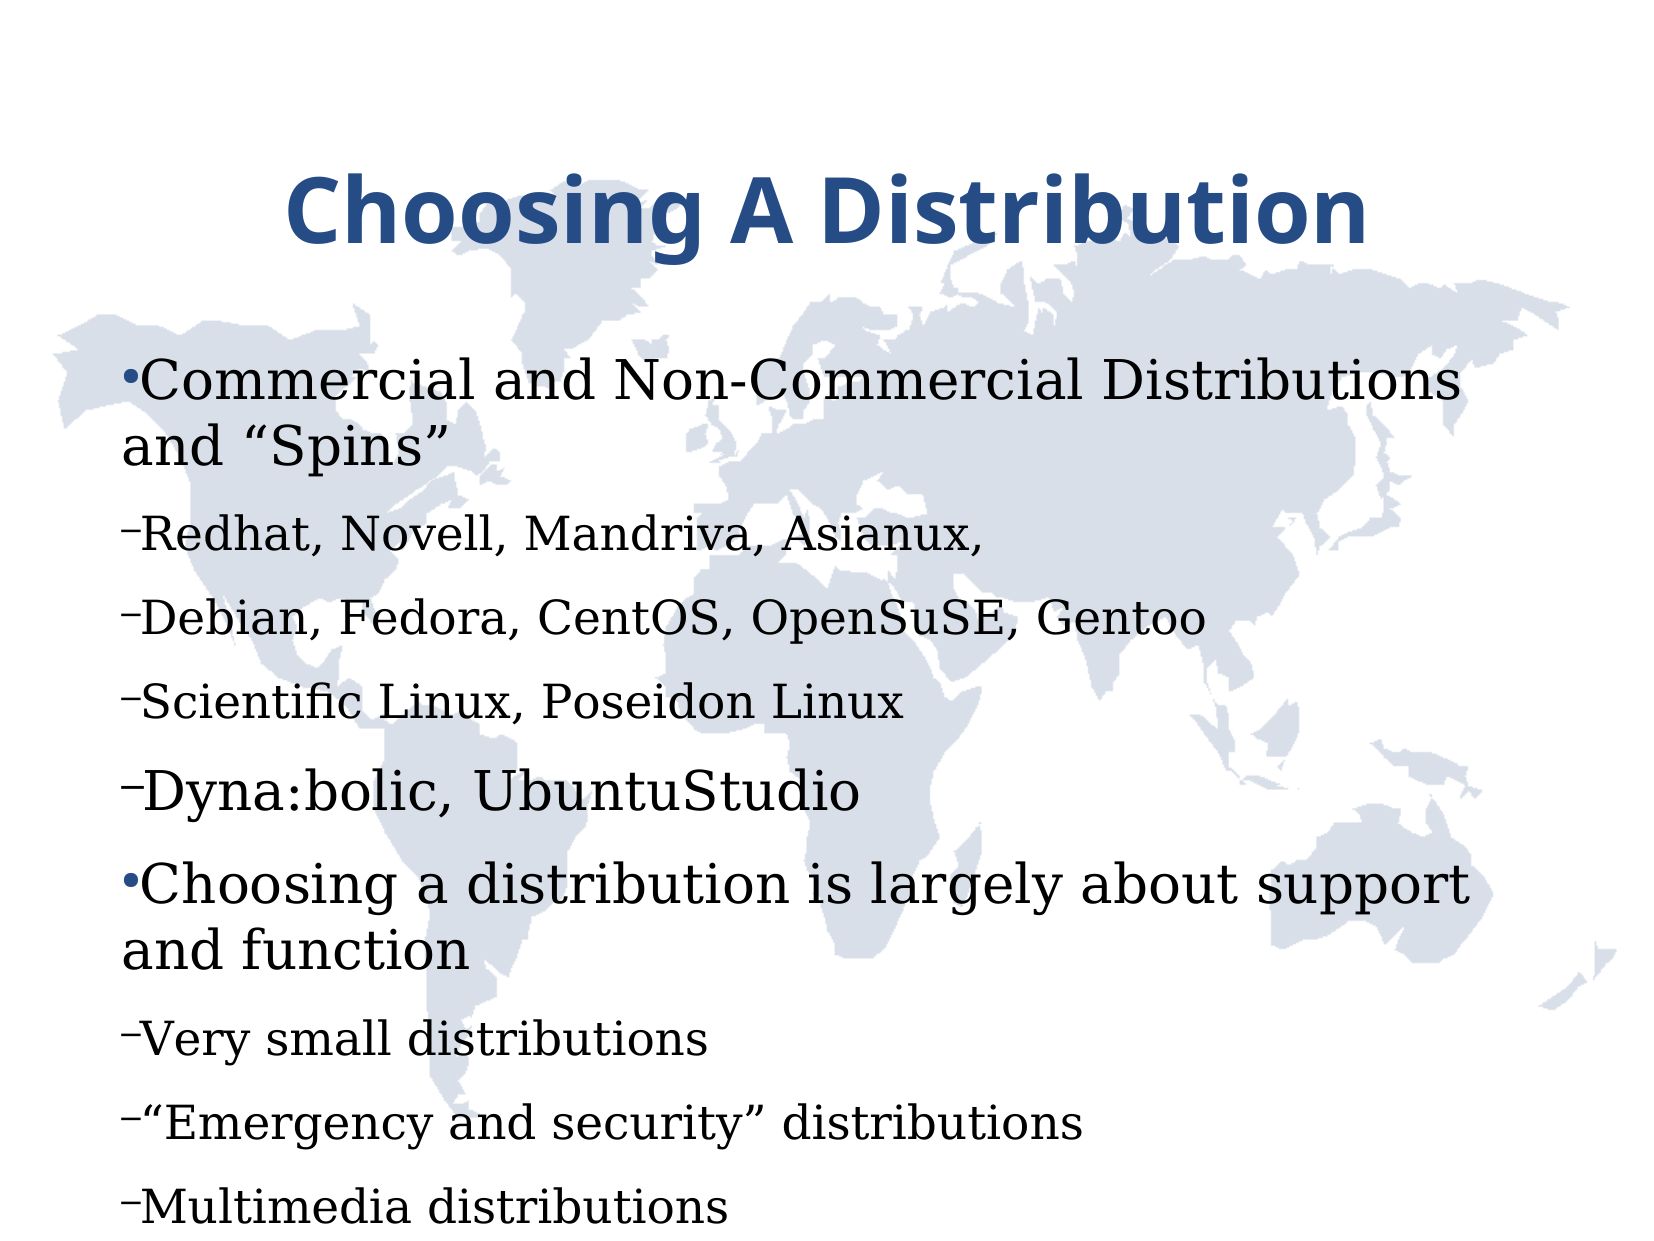

# Choosing A Distribution
Commercial and Non-Commercial Distributions and “Spins”
Redhat, Novell, Mandriva, Asianux,
Debian, Fedora, CentOS, OpenSuSE, Gentoo
Scientific Linux, Poseidon Linux
Dyna:bolic, UbuntuStudio
Choosing a distribution is largely about support and function
Very small distributions
“Emergency and security” distributions
Multimedia distributions